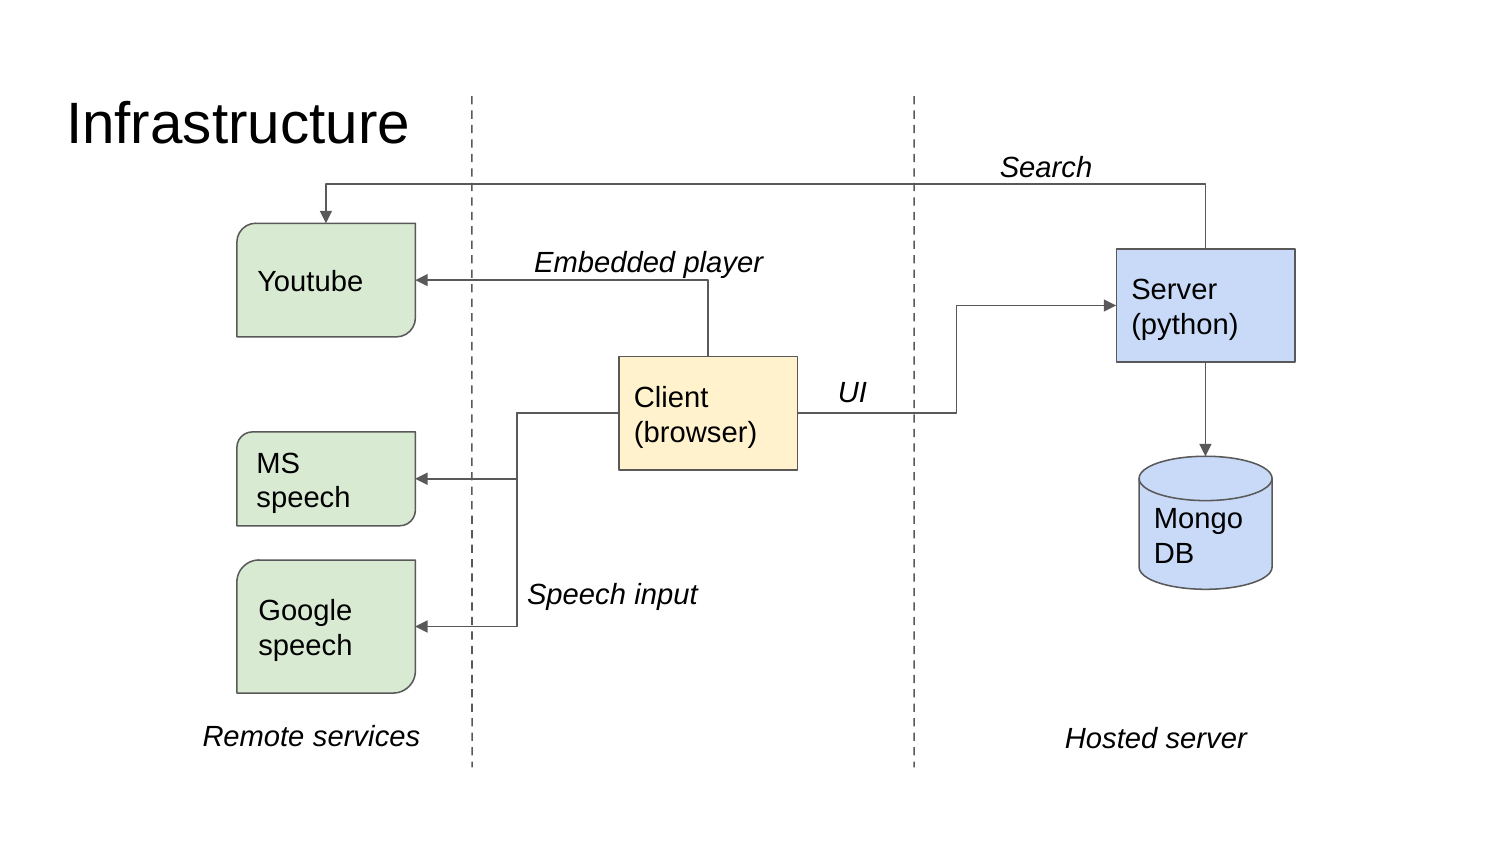

# Infrastructure
Search
Youtube
Embedded player
Server (python)
Client (browser)
UI
MS speech
MongoDB
Google speech
Speech input
Remote services
Hosted server